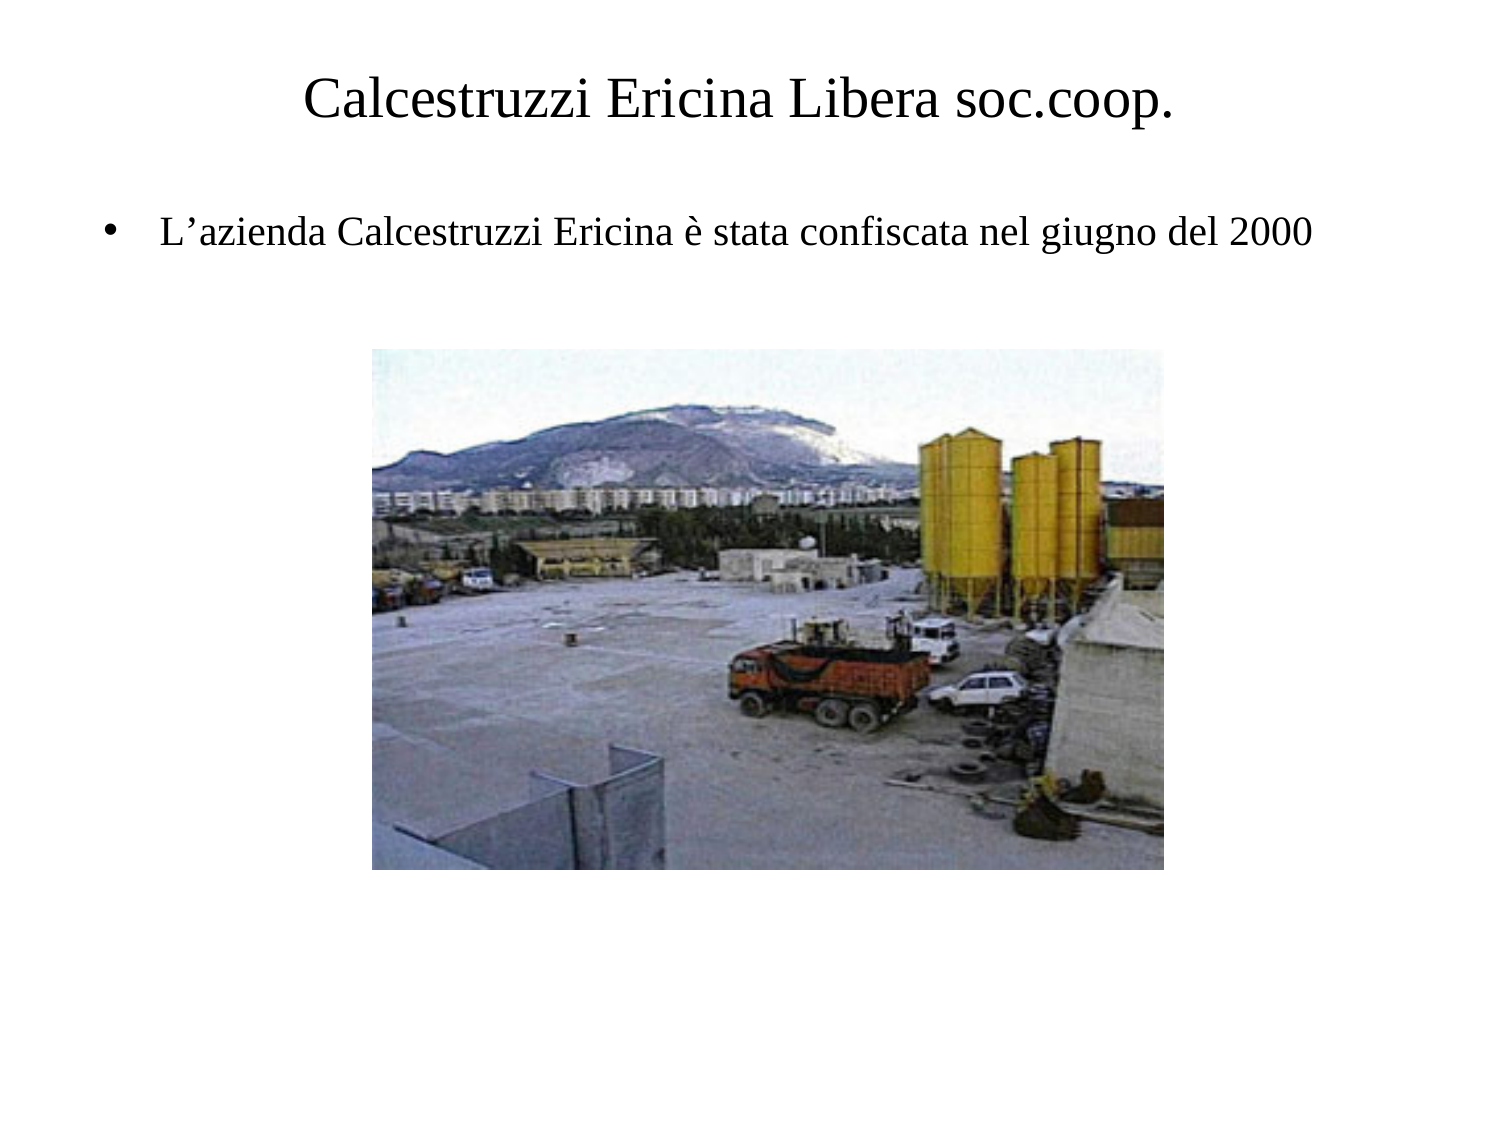

# Calcestruzzi Ericina Libera soc.coop.
L’azienda Calcestruzzi Ericina è stata confiscata nel giugno del 2000